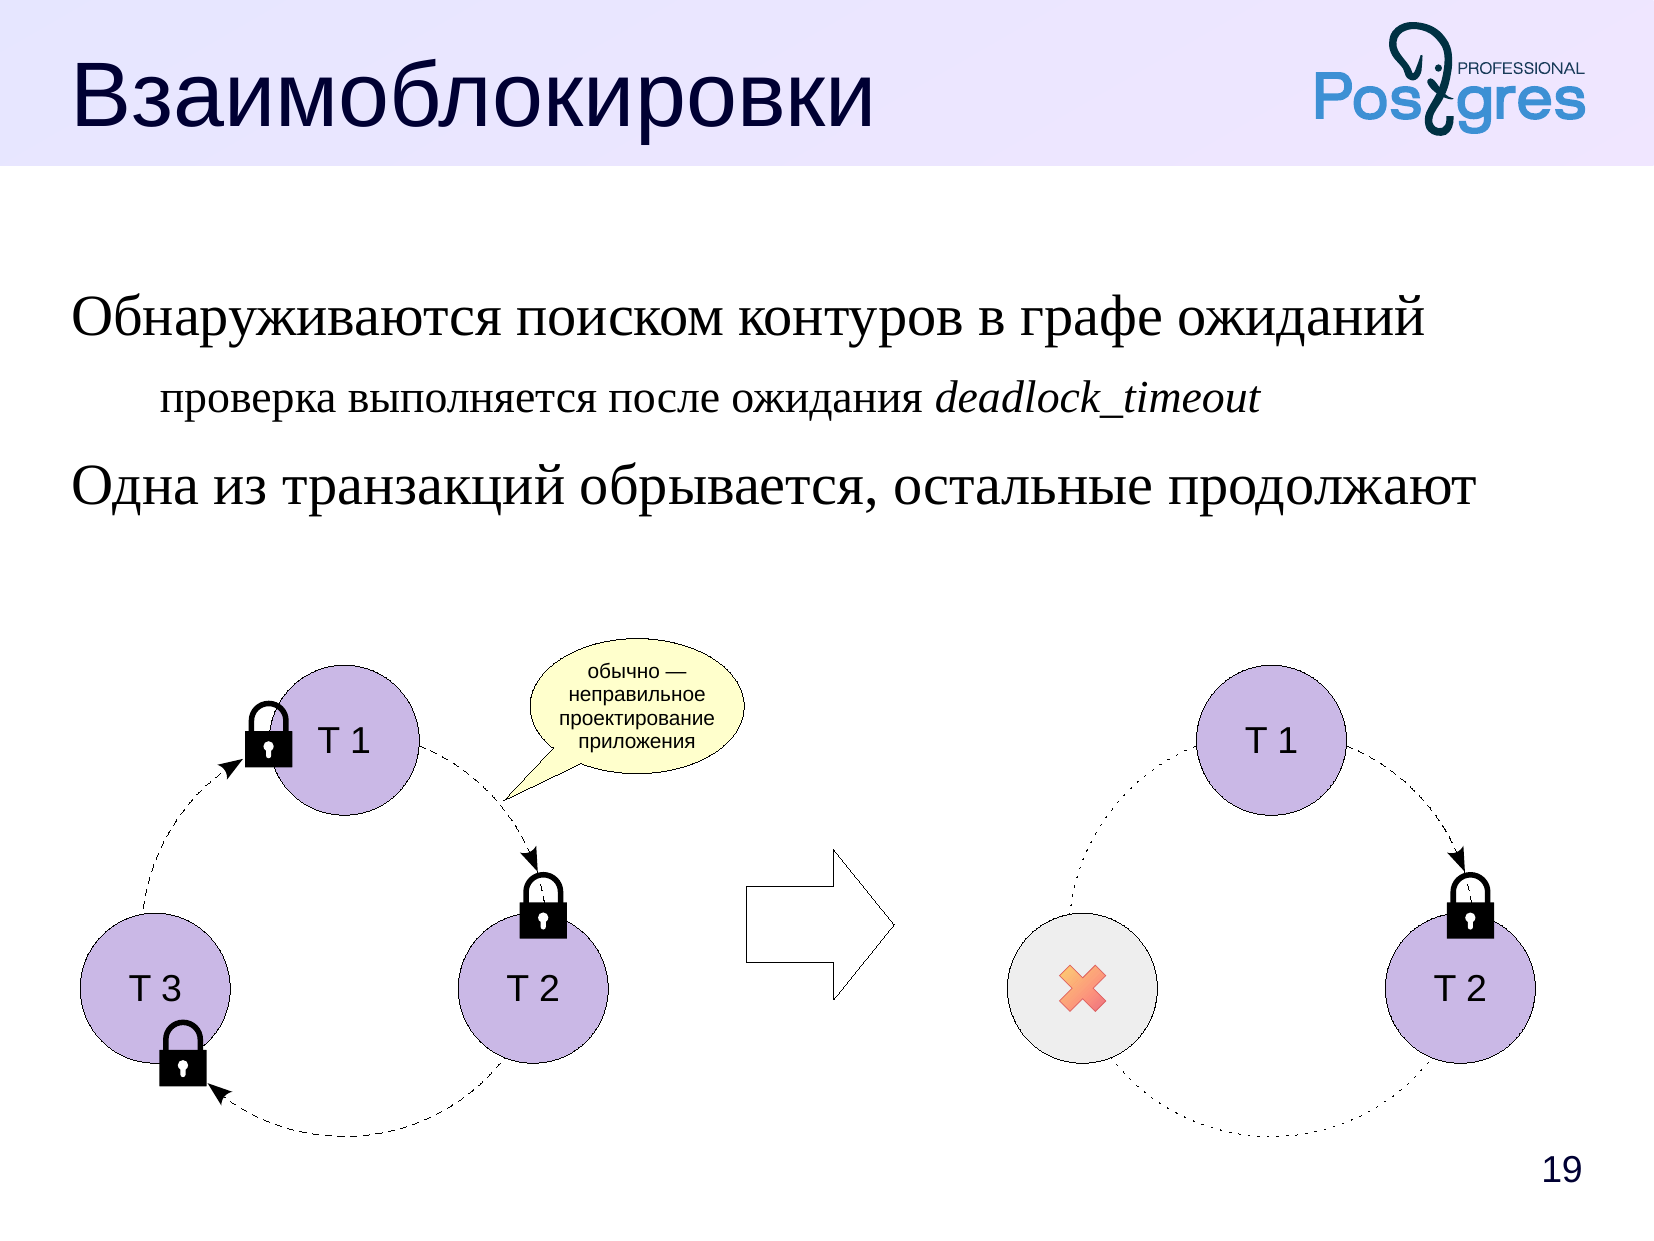

Взаимоблокировки
# Обнаруживаются поиском контуров в графе ожиданий
проверка выполняется после ожидания deadlock_timeout
Одна из транзакций обрывается, остальные продолжают
обычно —
неправильное
проектирование
приложения
T 1
T 1
T 3
T 2
T 2